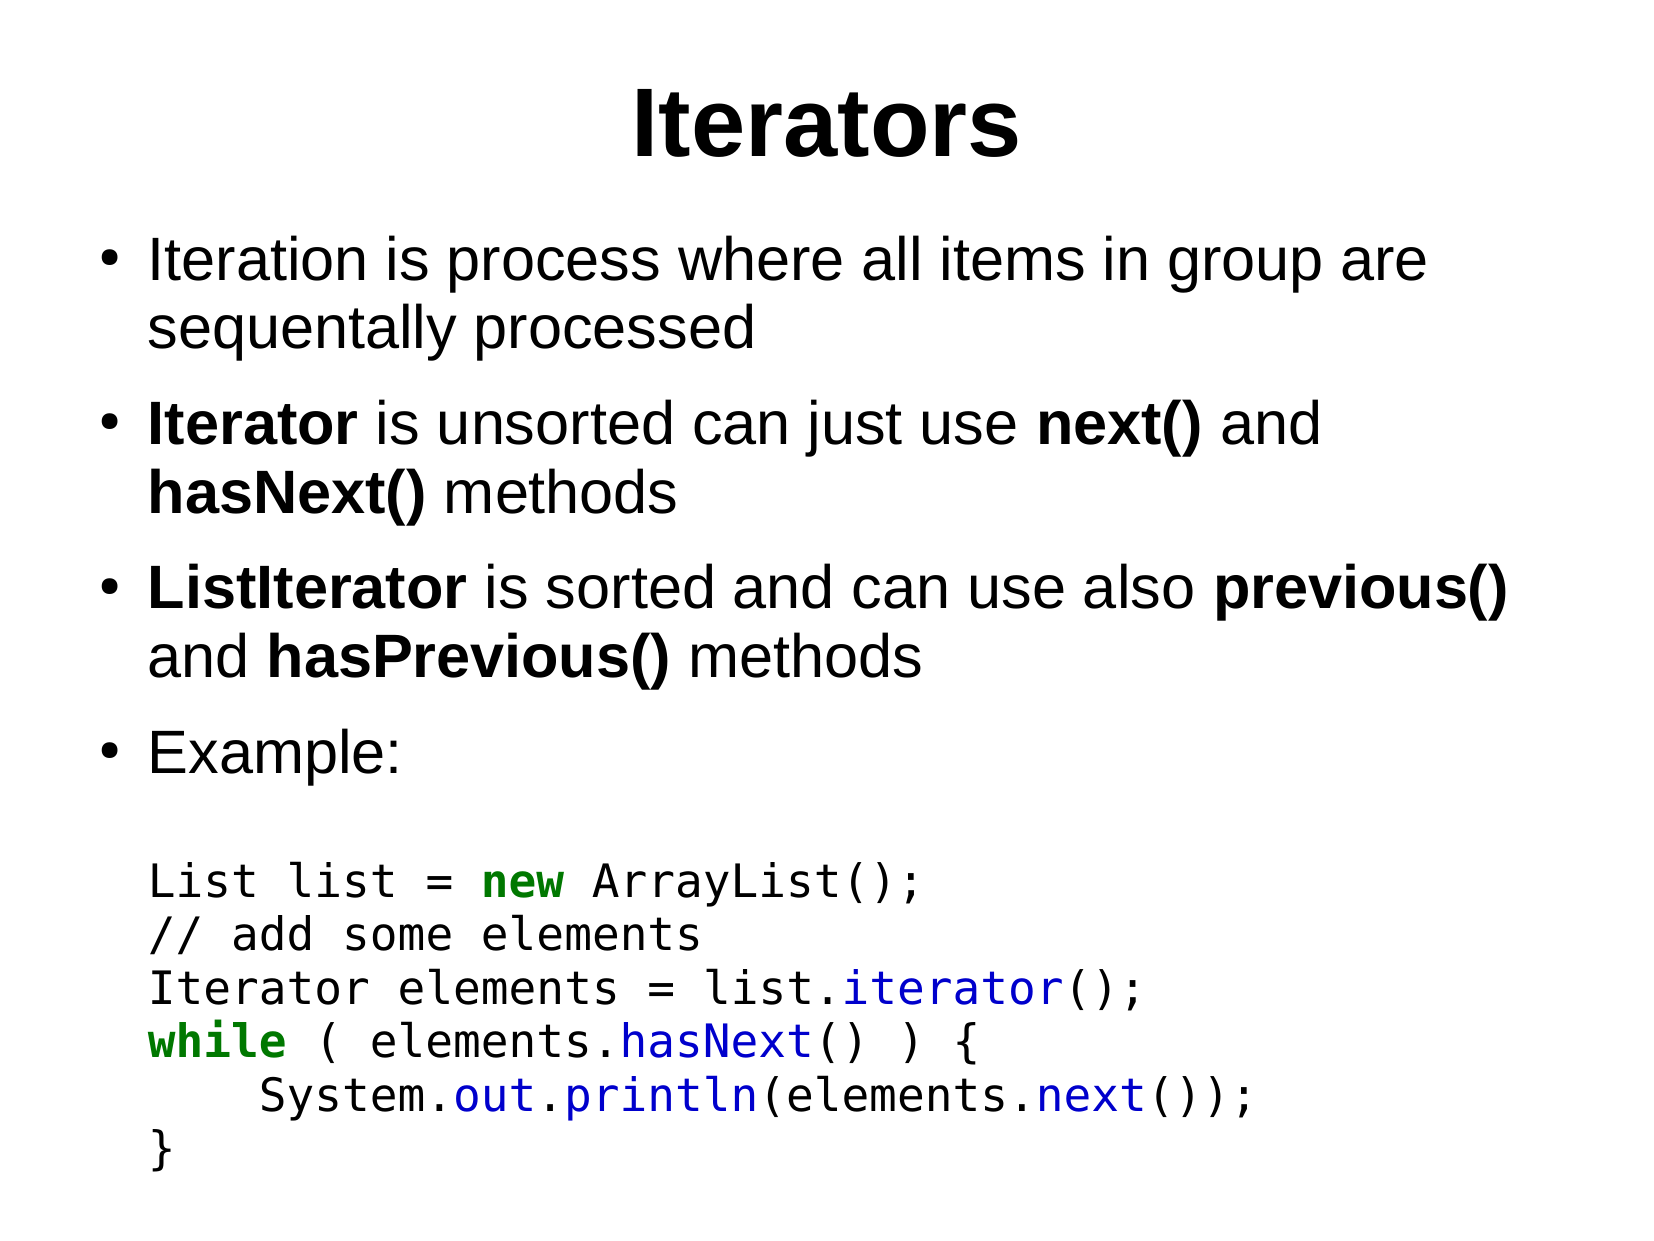

# Iterators
Iteration is process where all items in group are sequentally processed
Iterator is unsorted can just use next() and hasNext() methods
ListIterator is sorted and can use also previous() and hasPrevious() methods
Example:
List list = new ArrayList();
// add some elements
Iterator elements = list.iterator();
while ( elements.hasNext() ) {
 System.out.println(elements.next());
}